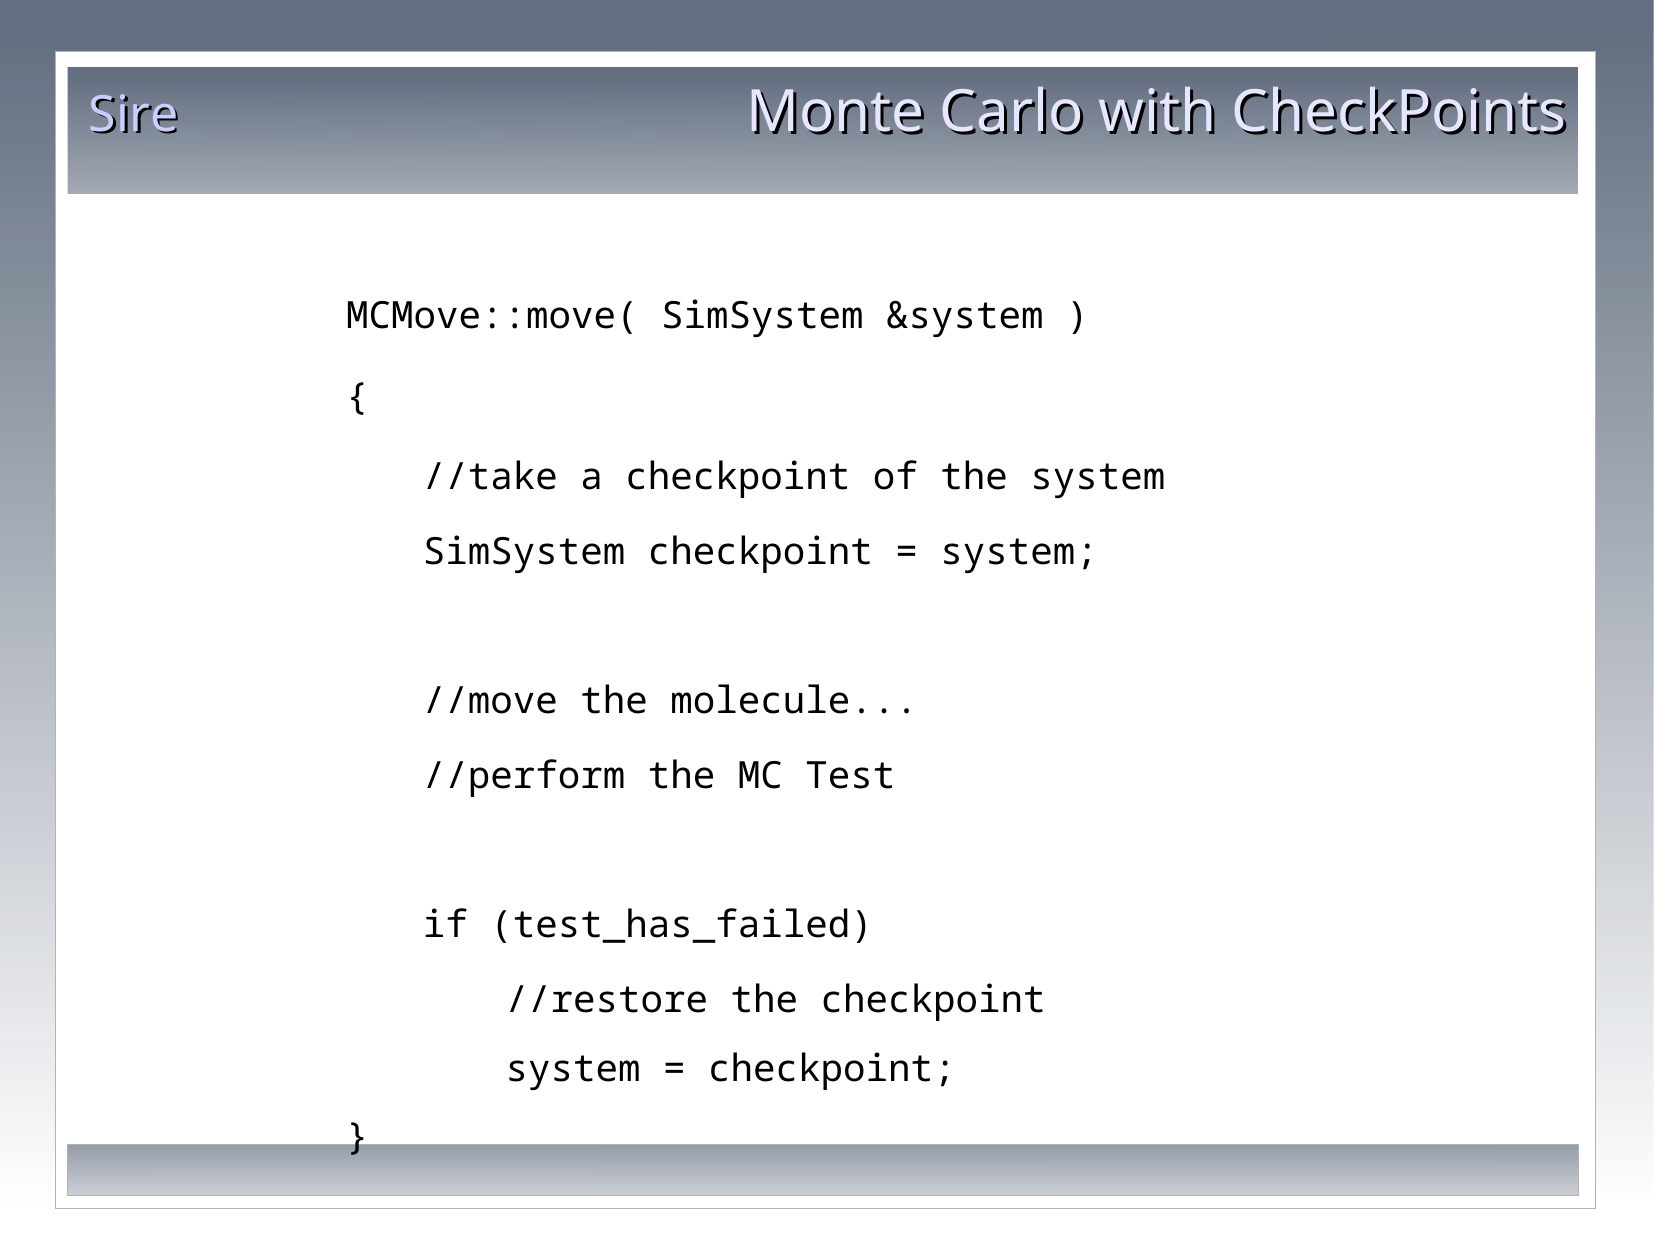

# Monte Carlo with CheckPoints
MCMove::move( SimSystem &system )
{
//take a checkpoint of the system
SimSystem checkpoint = system;
//move the molecule...
//perform the MC Test
if (test_has_failed)
//restore the checkpoint
system = checkpoint;
}